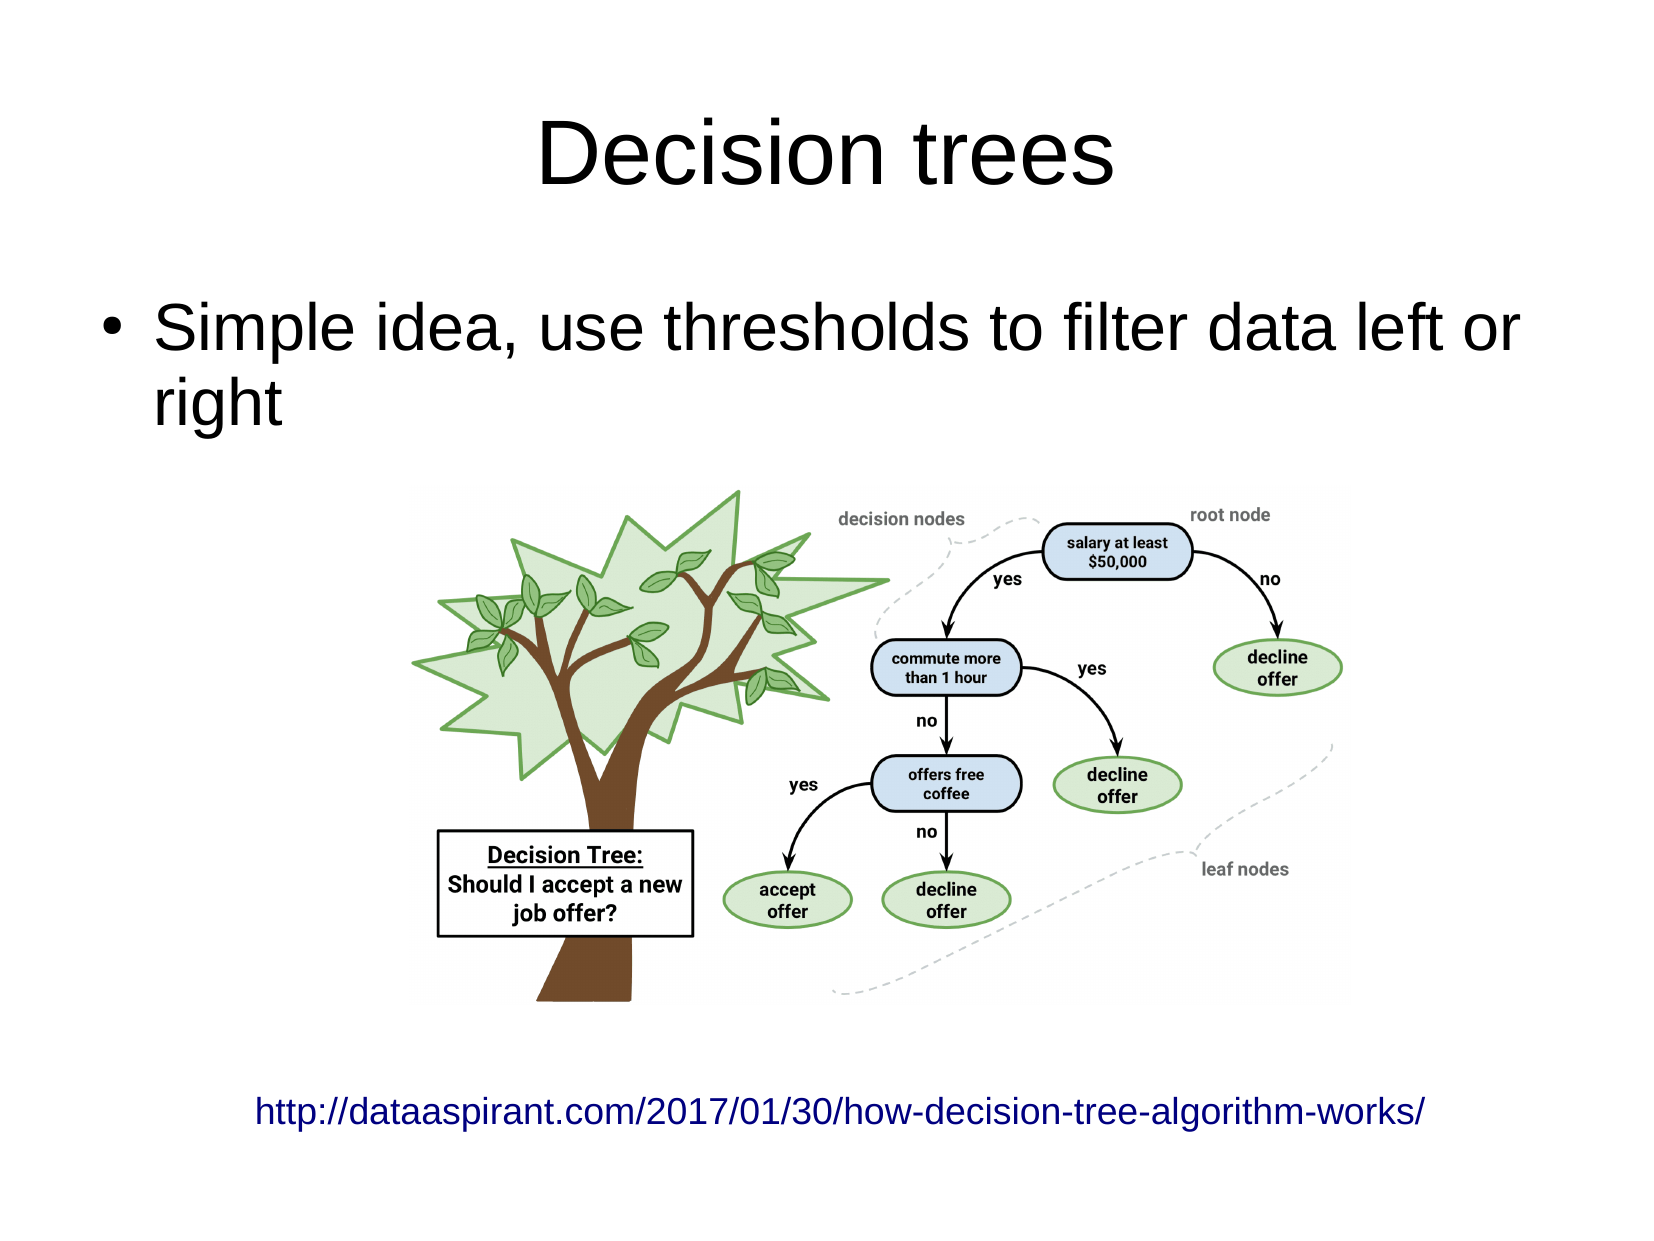

# Decision trees
Simple idea, use thresholds to filter data left or right
http://dataaspirant.com/2017/01/30/how-decision-tree-algorithm-works/